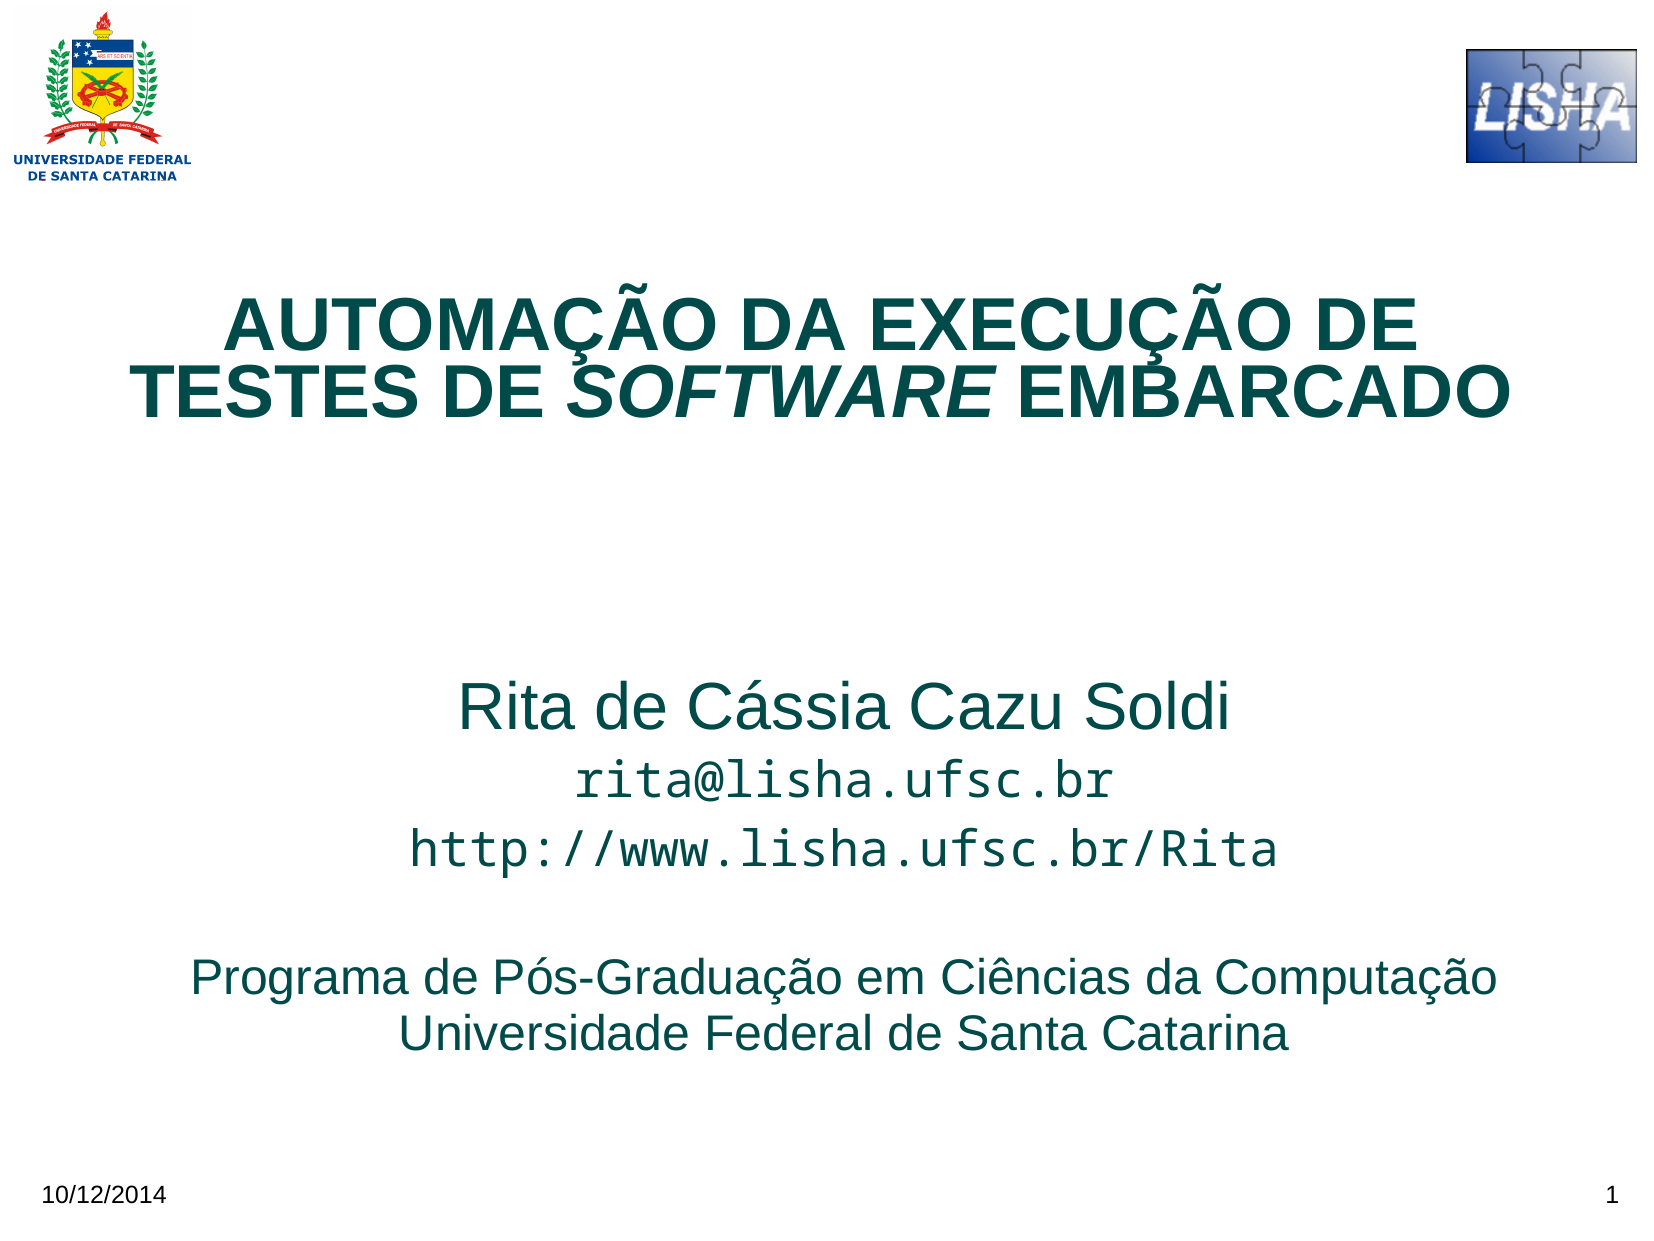

# AUTOMAÇÃO DA EXECUÇÃO DE TESTES DE SOFTWARE EMBARCADO
Rita de Cássia Cazu Soldi
rita@lisha.ufsc.br
http://www.lisha.ufsc.br/Rita
Programa de Pós-Graduação em Ciências da Computação
Universidade Federal de Santa Catarina